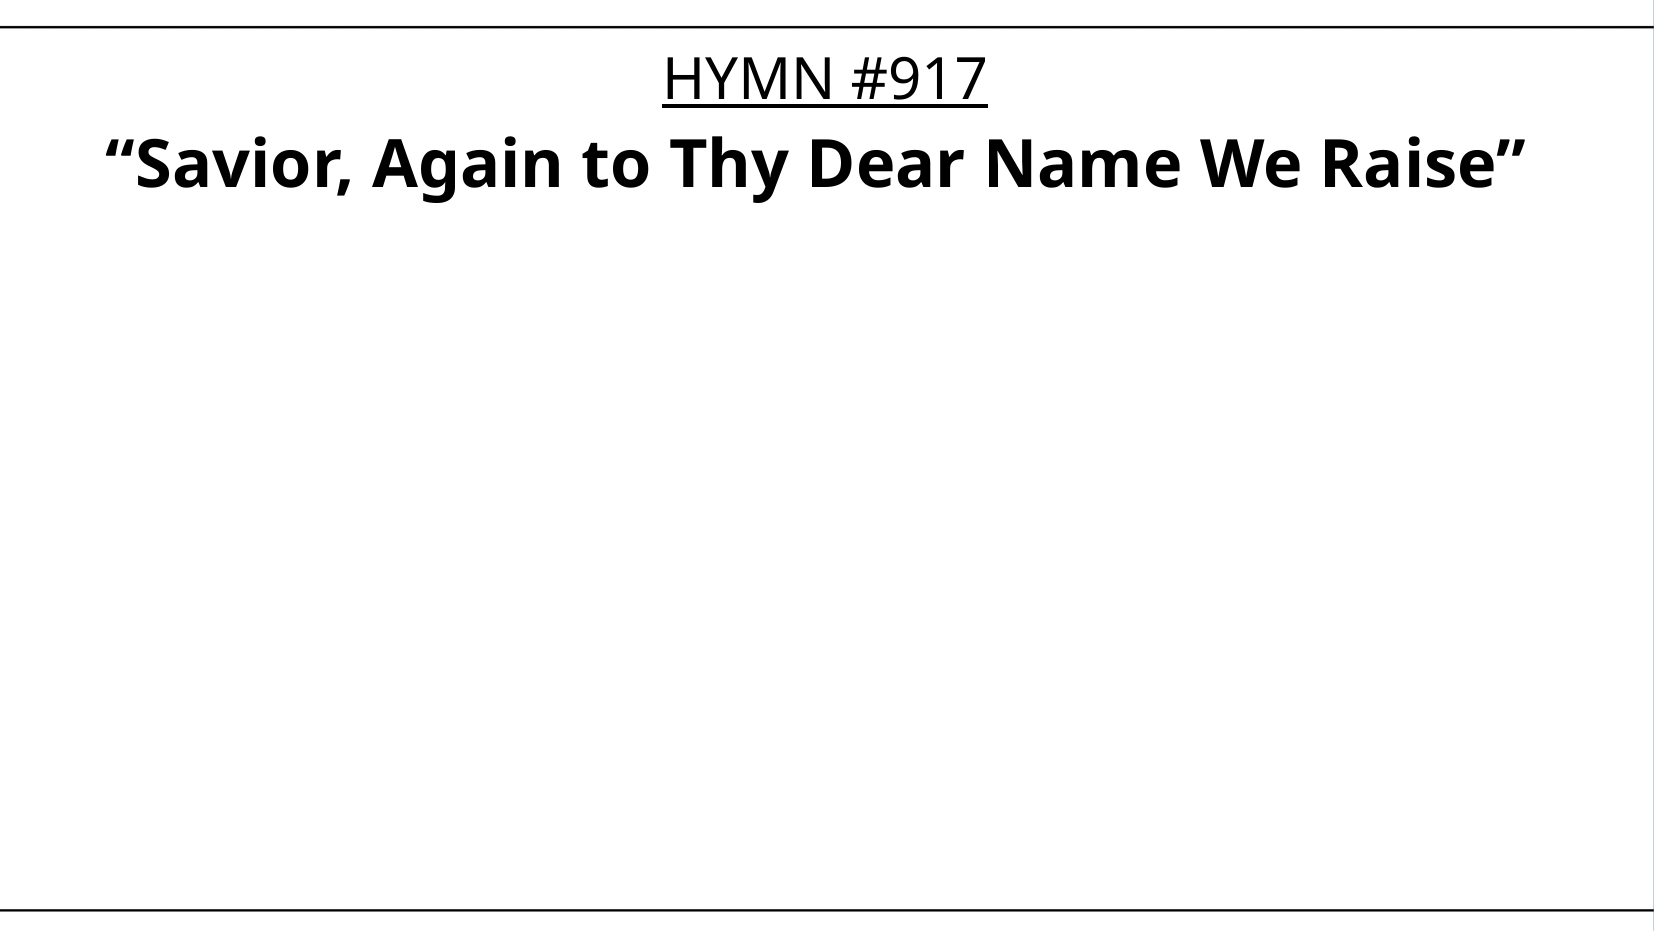

HYMN #917
“Savior, Again to Thy Dear Name We Raise”